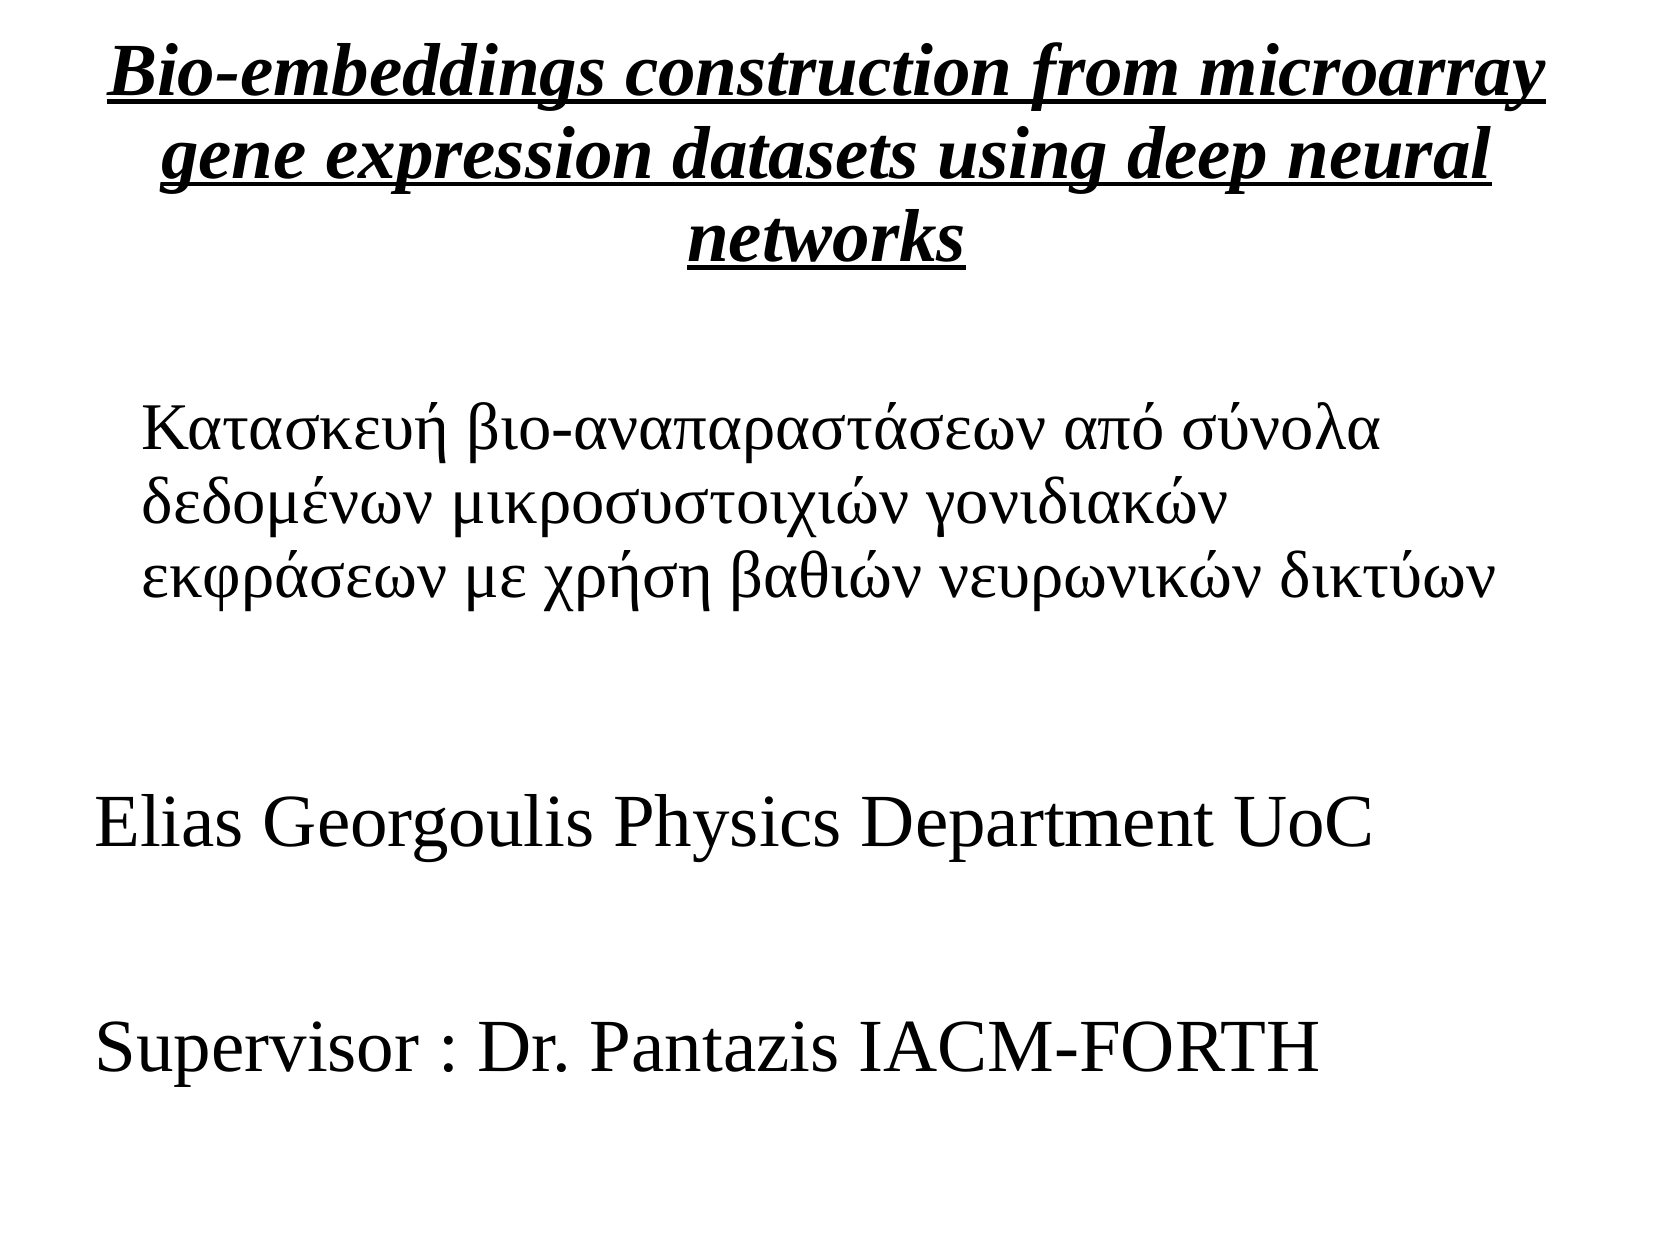

# Bio-embeddings construction from microarray gene expression datasets using deep neural networks
Κατασκευή βιο-αναπαραστάσεων από σύνολα δεδομένων μικροσυστοιχιών γονιδιακών εκφράσεων με χρήση βαθιών νευρωνικών δικτύων
Elias Georgoulis Physics Department UoC
Supervisor : Dr. Pantazis IACM-FORTH